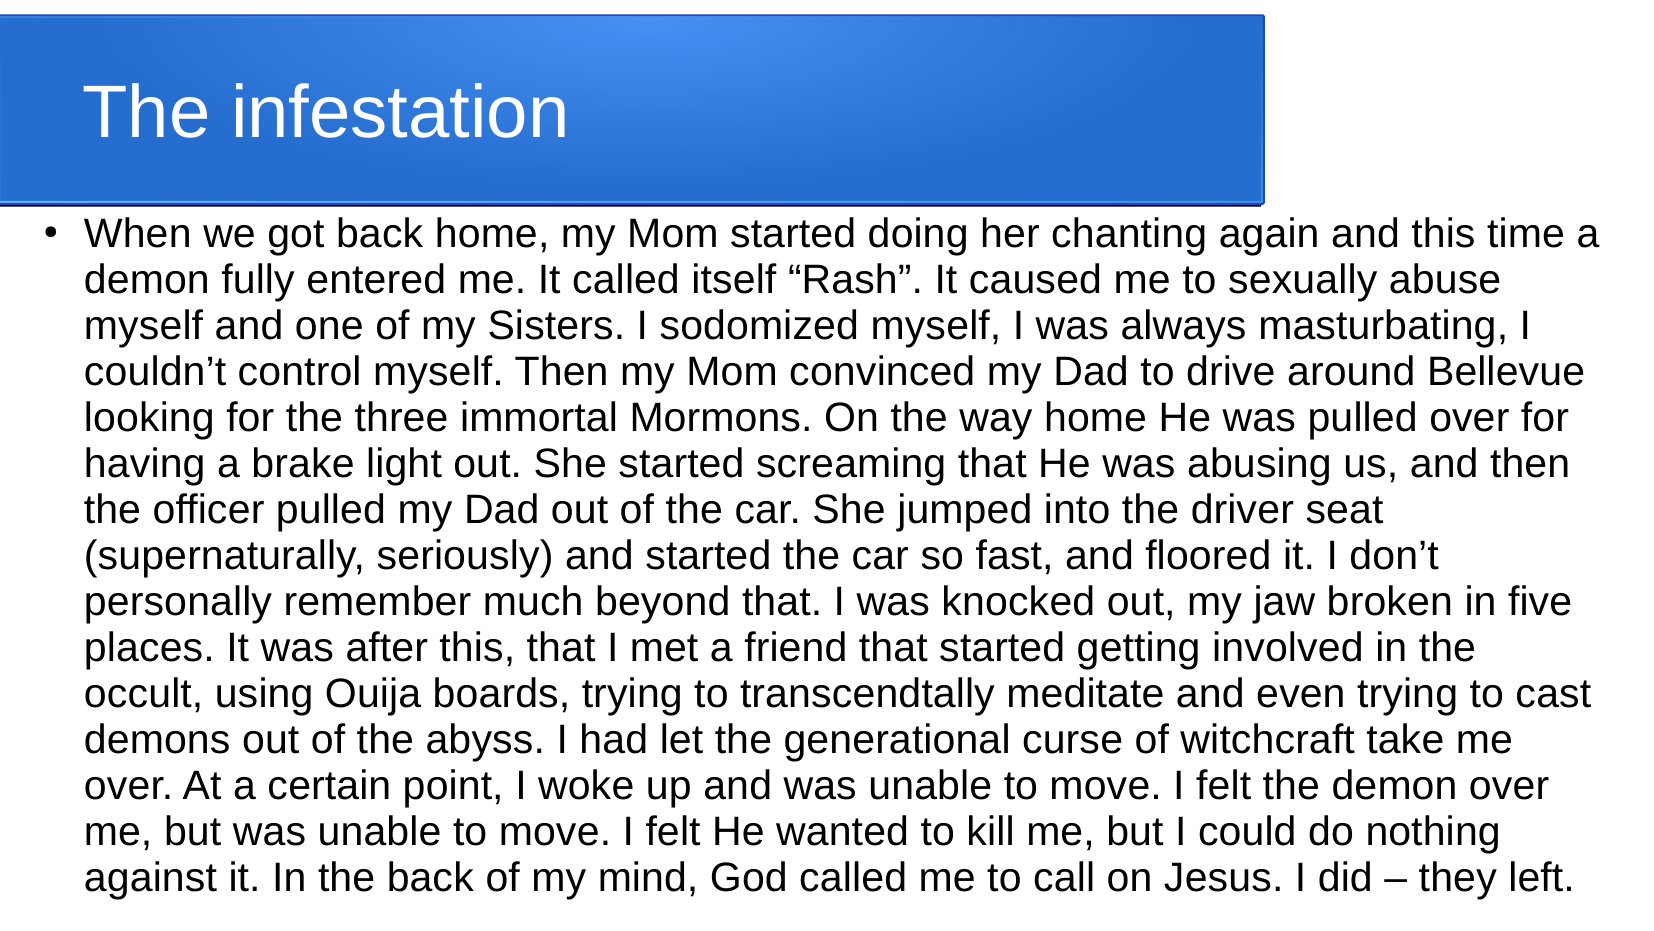

# The infestation
When we got back home, my Mom started doing her chanting again and this time a demon fully entered me. It called itself “Rash”. It caused me to sexually abuse myself and one of my Sisters. I sodomized myself, I was always masturbating, I couldn’t control myself. Then my Mom convinced my Dad to drive around Bellevue looking for the three immortal Mormons. On the way home He was pulled over for having a brake light out. She started screaming that He was abusing us, and then the officer pulled my Dad out of the car. She jumped into the driver seat (supernaturally, seriously) and started the car so fast, and floored it. I don’t personally remember much beyond that. I was knocked out, my jaw broken in five places. It was after this, that I met a friend that started getting involved in the occult, using Ouija boards, trying to transcendtally meditate and even trying to cast demons out of the abyss. I had let the generational curse of witchcraft take me over. At a certain point, I woke up and was unable to move. I felt the demon over me, but was unable to move. I felt He wanted to kill me, but I could do nothing against it. In the back of my mind, God called me to call on Jesus. I did – they left.